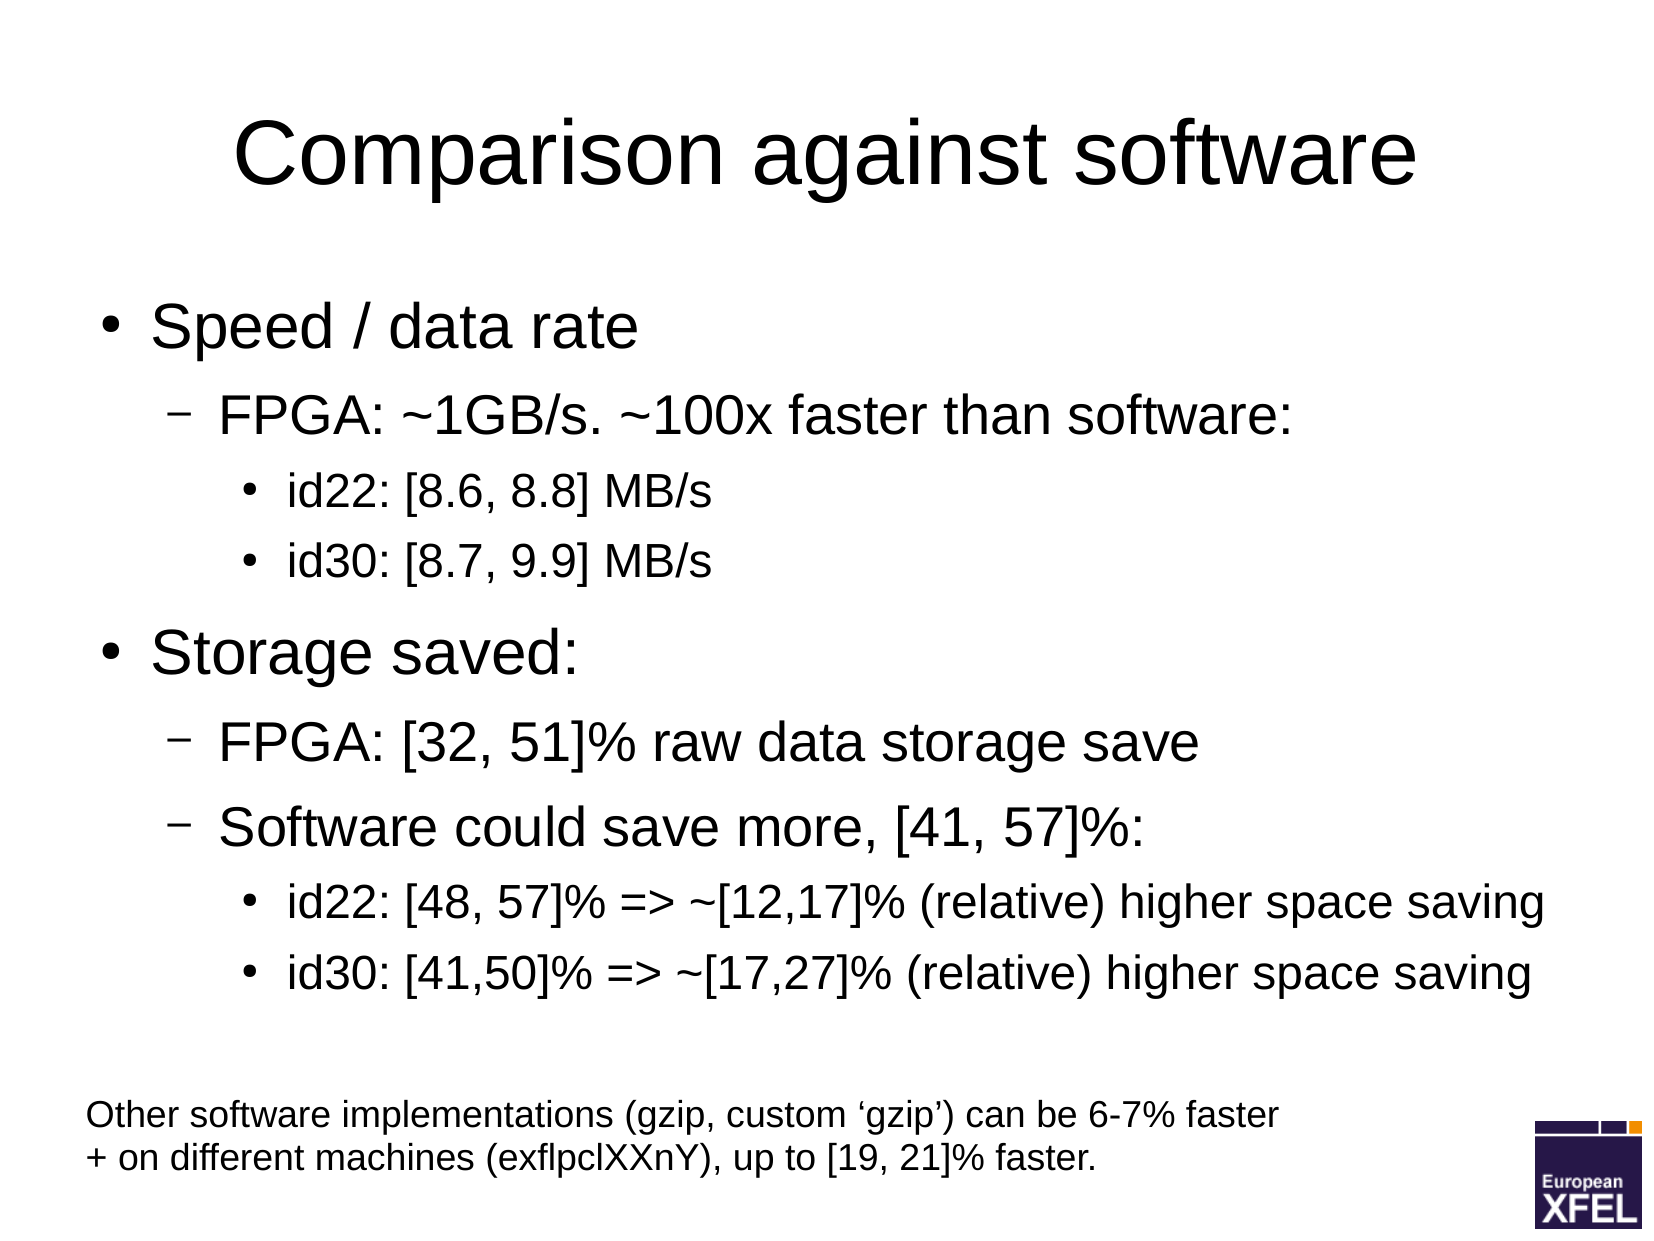

# Comparison against software
Speed / data rate
FPGA: ~1GB/s. ~100x faster than software:
id22: [8.6, 8.8] MB/s
id30: [8.7, 9.9] MB/s
Storage saved:
FPGA: [32, 51]% raw data storage save
Software could save more, [41, 57]%:
id22: [48, 57]% => ~[12,17]% (relative) higher space saving
id30: [41,50]% => ~[17,27]% (relative) higher space saving
Other software implementations (gzip, custom ‘gzip’) can be 6-7% faster
+ on different machines (exflpclXXnY), up to [19, 21]% faster.